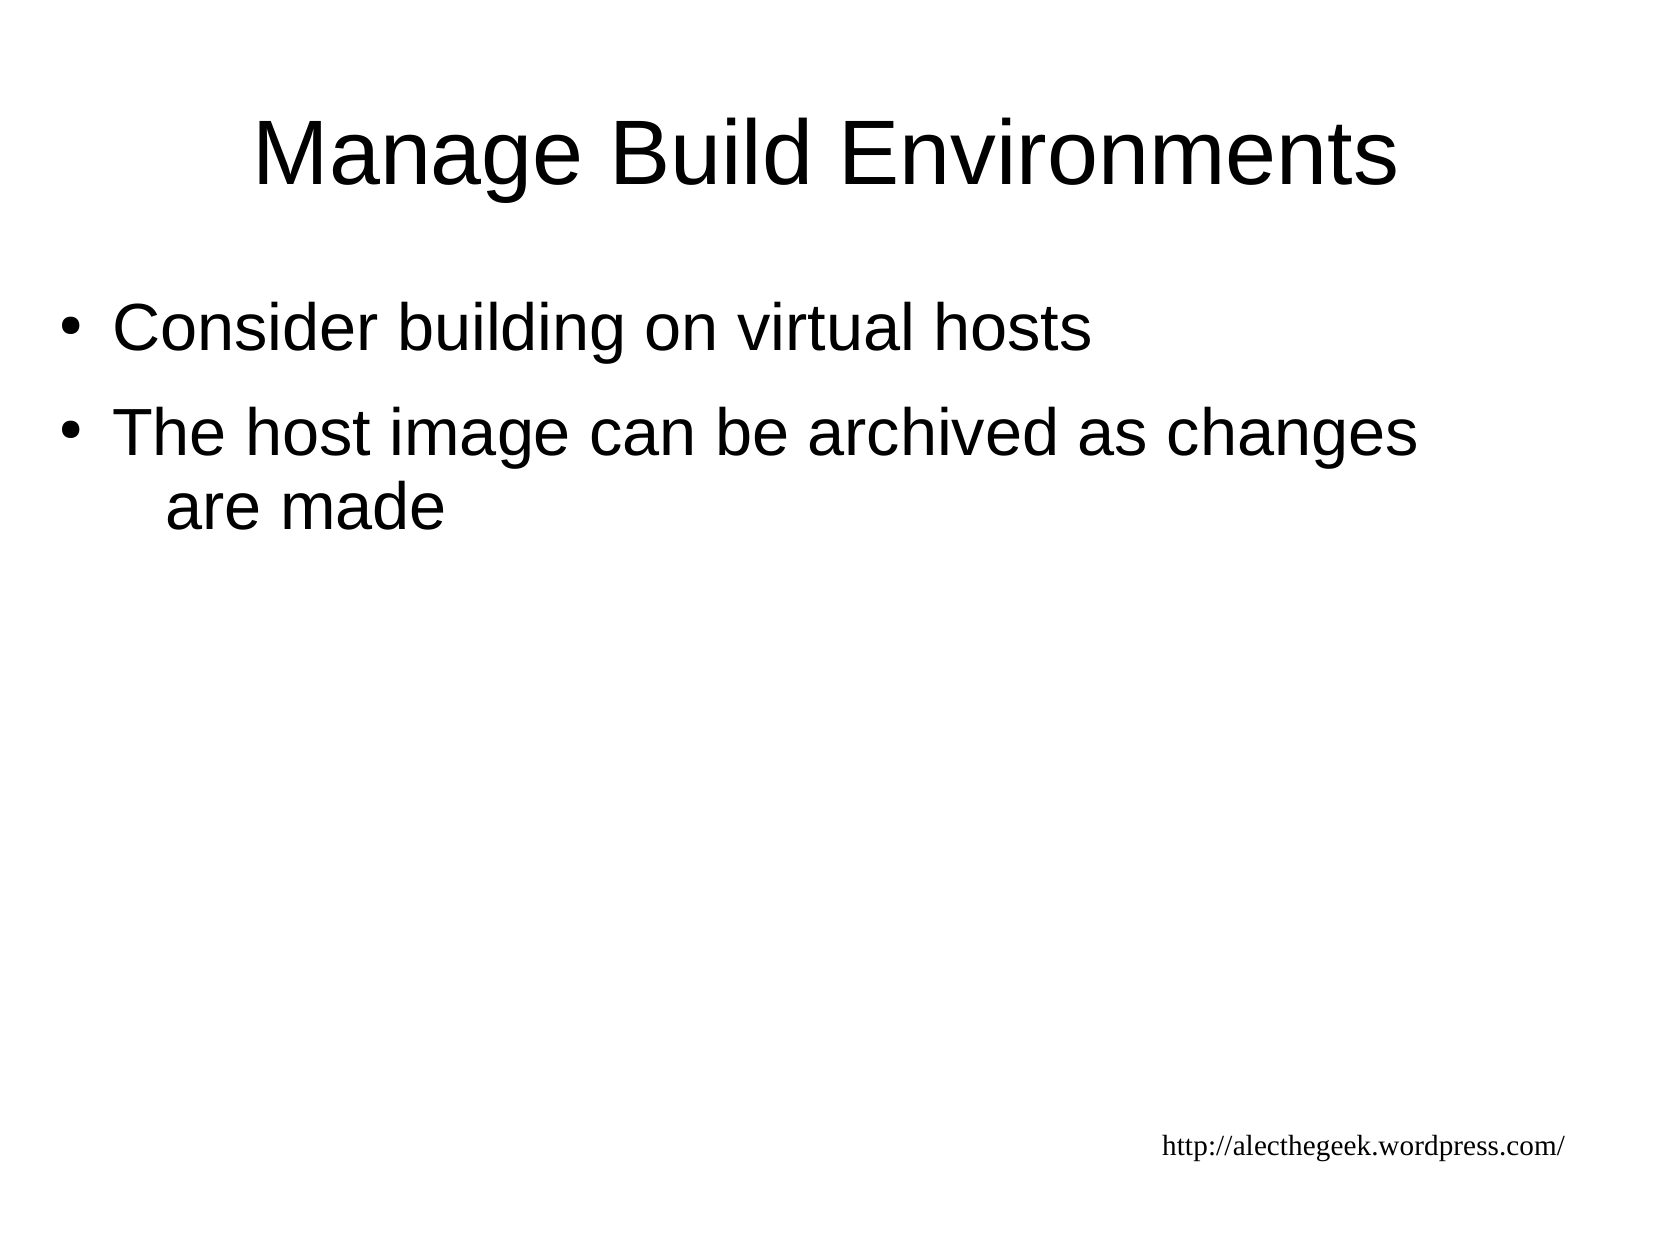

# Manage Build Environments
Consider building on virtual hosts
The host image can be archived as changes are made
http://alecthegeek.wordpress.com/